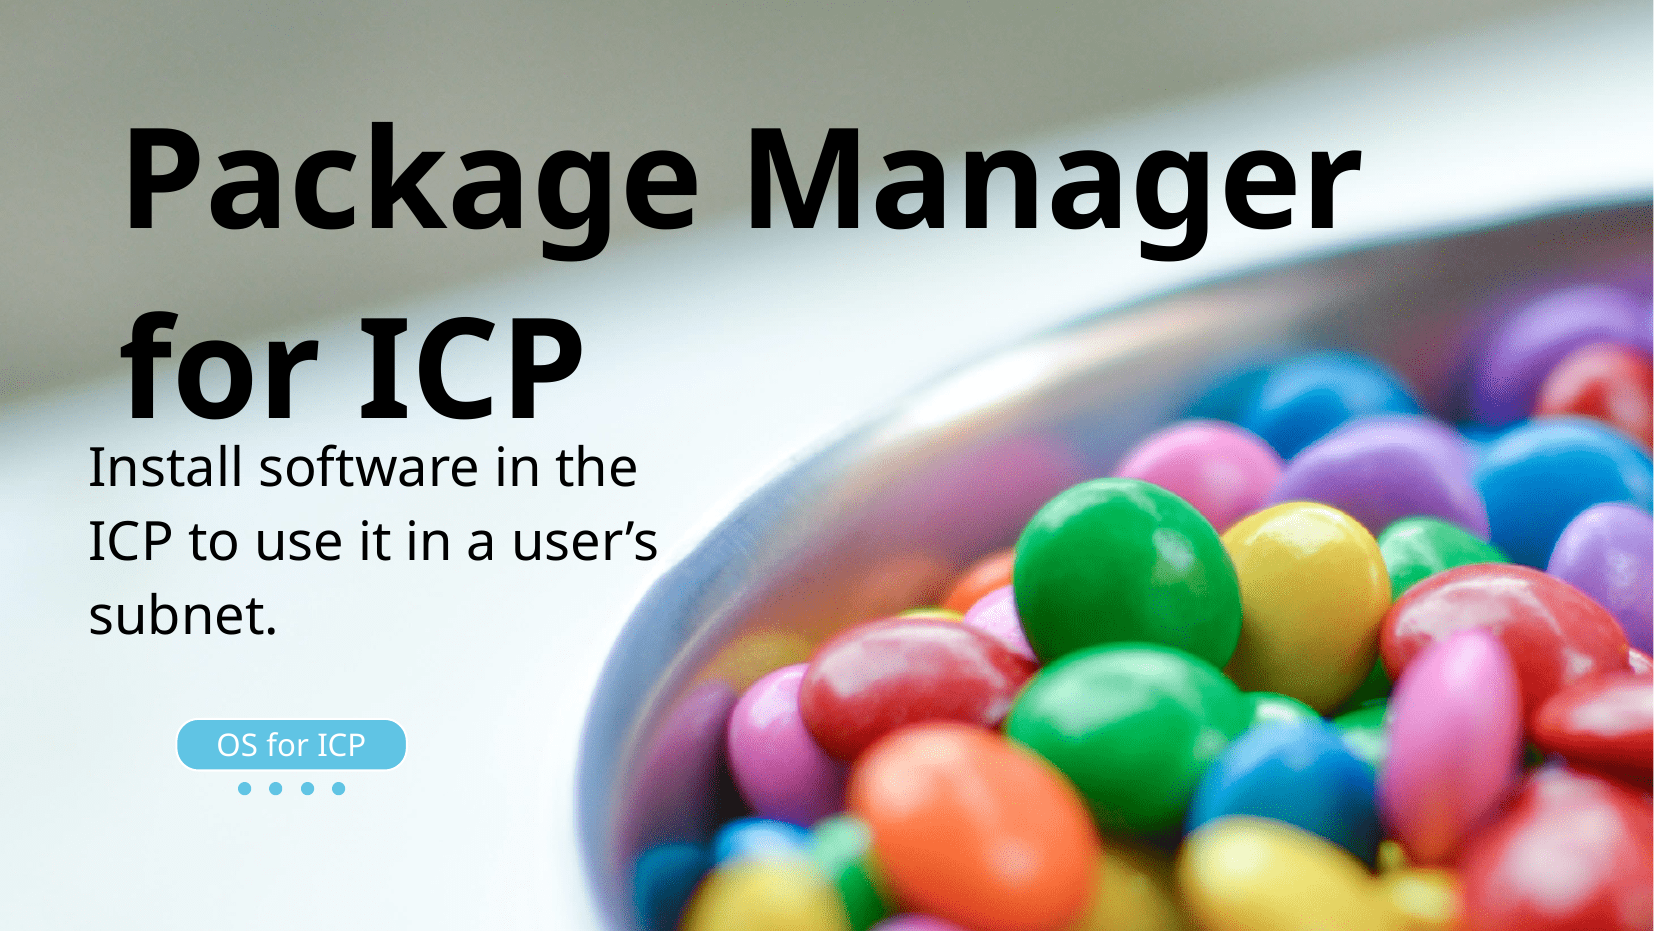

# Package Manager for ICP
Install software in the ICP to use it in a user’s subnet.
OS for ICP